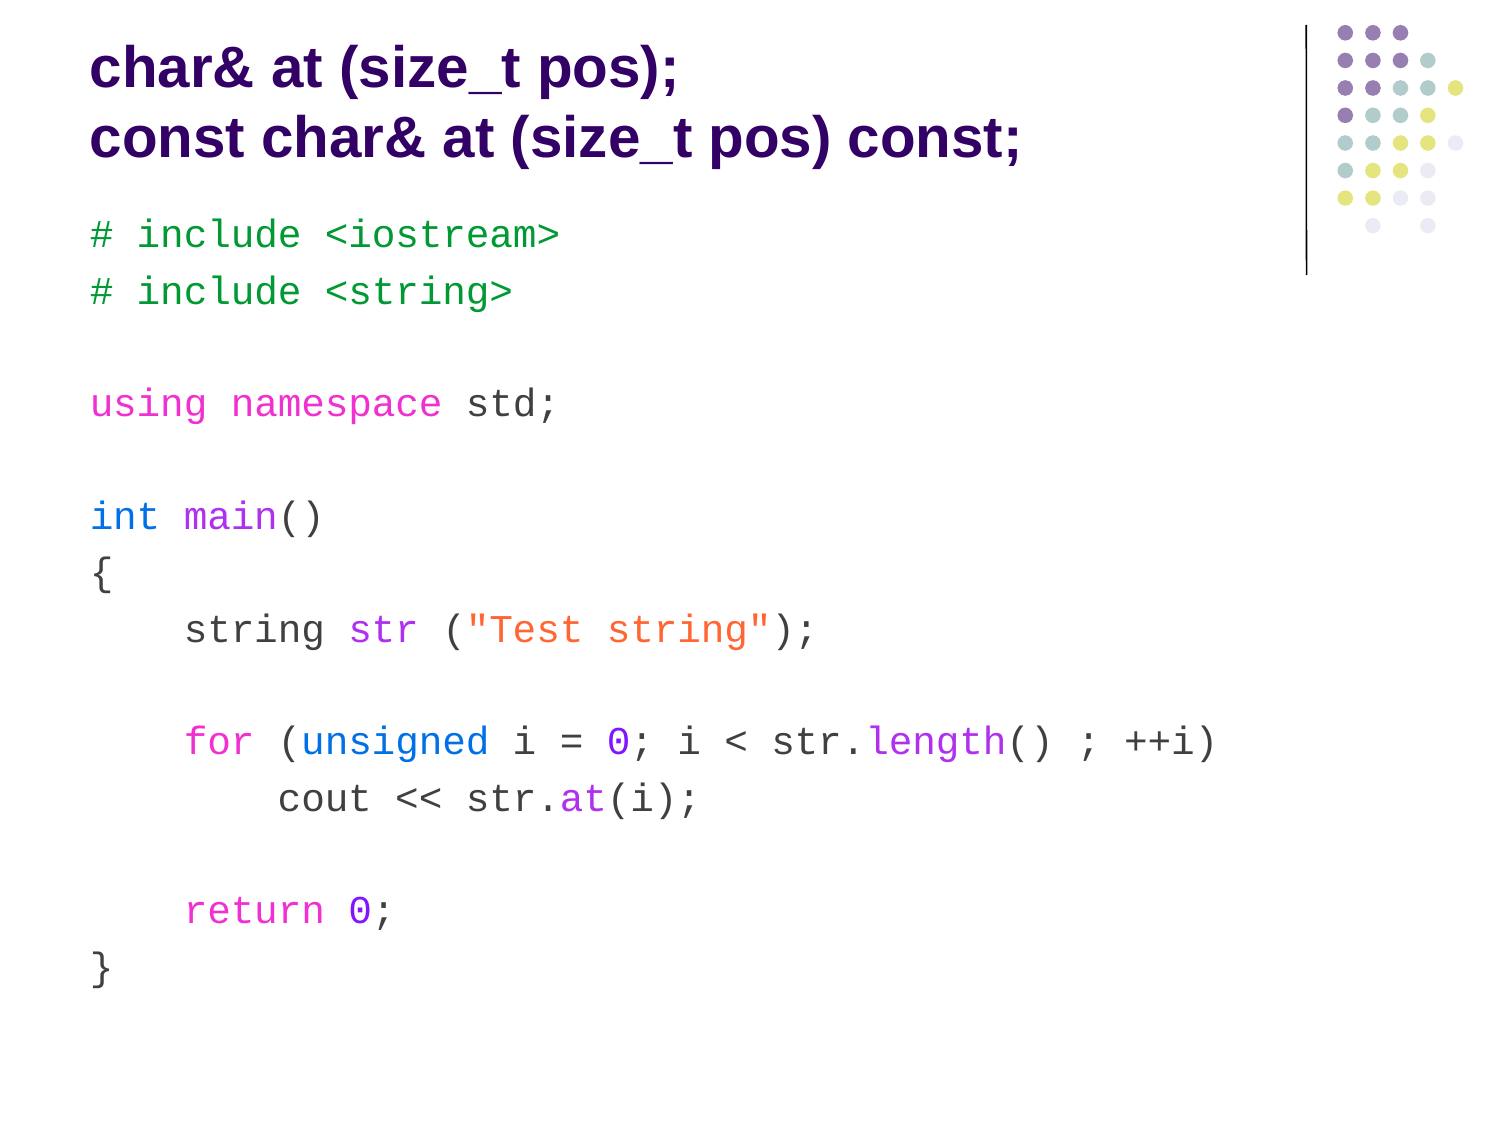

# char& at (size_t pos); const char& at (size_t pos) const;
# include <iostream>
# include <string>
using namespace std;
int main()
{
 string str ("Test string");
 for (unsigned i = 0; i < str.length() ; ++i)
 cout << str.at(i);
 return 0;
}